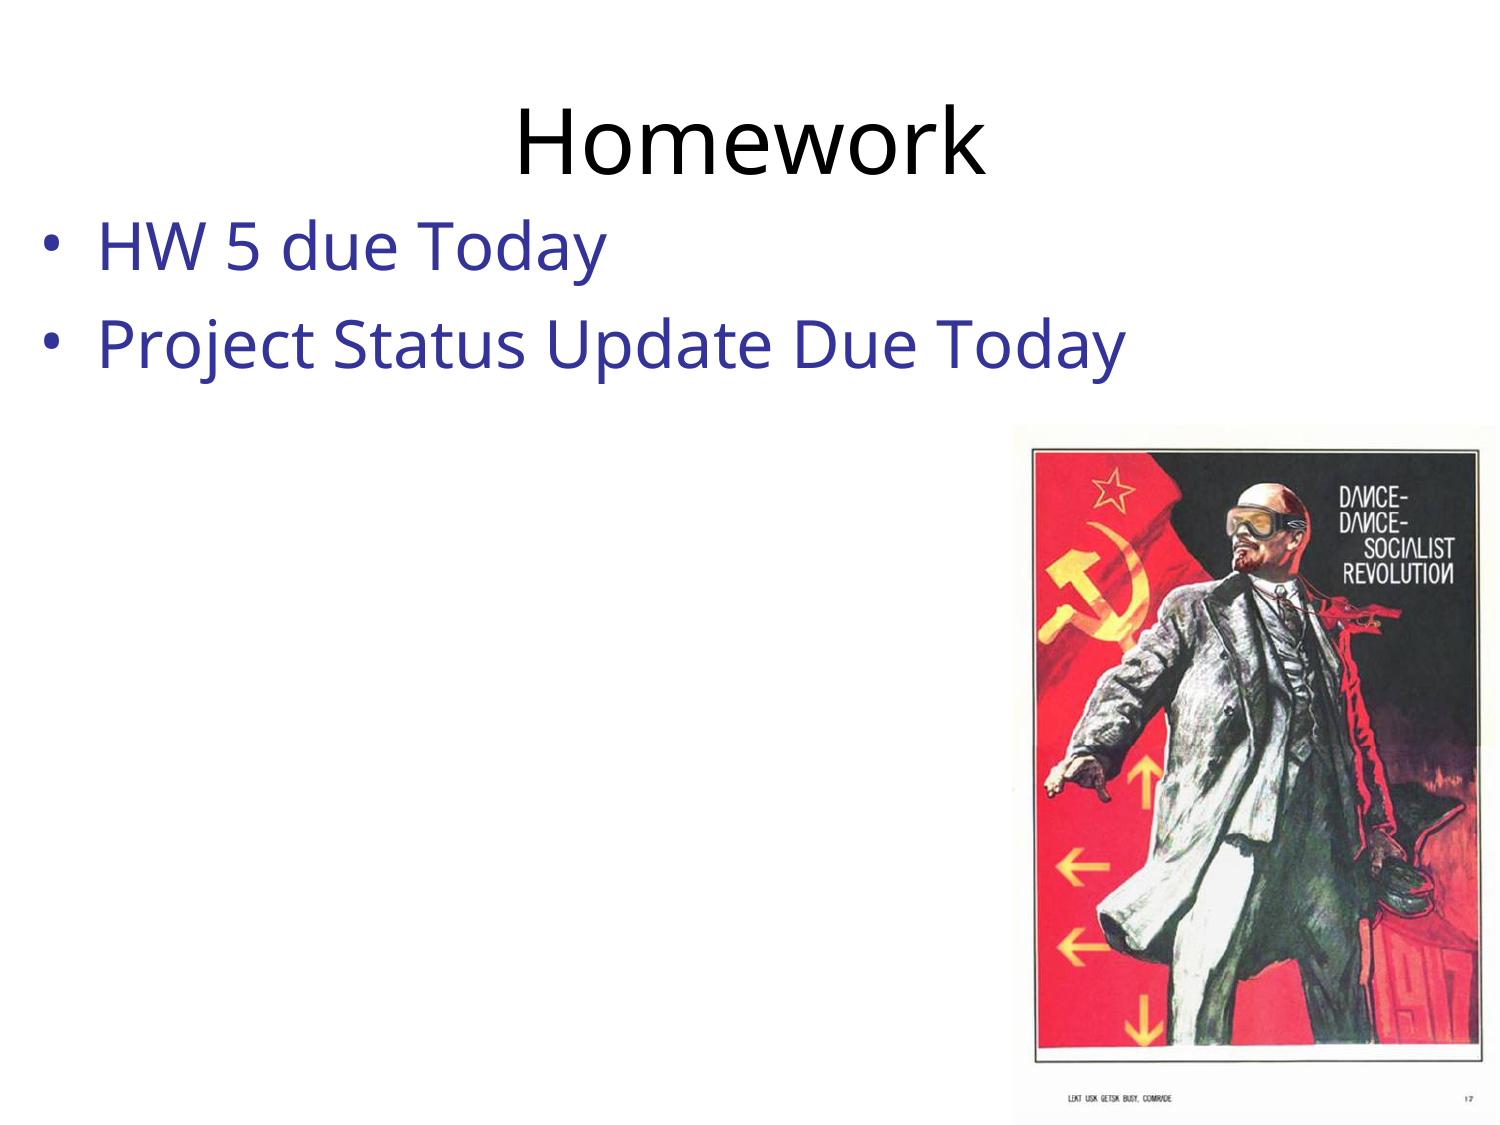

# Homework
HW 5 due Today
Project Status Update Due Today
36